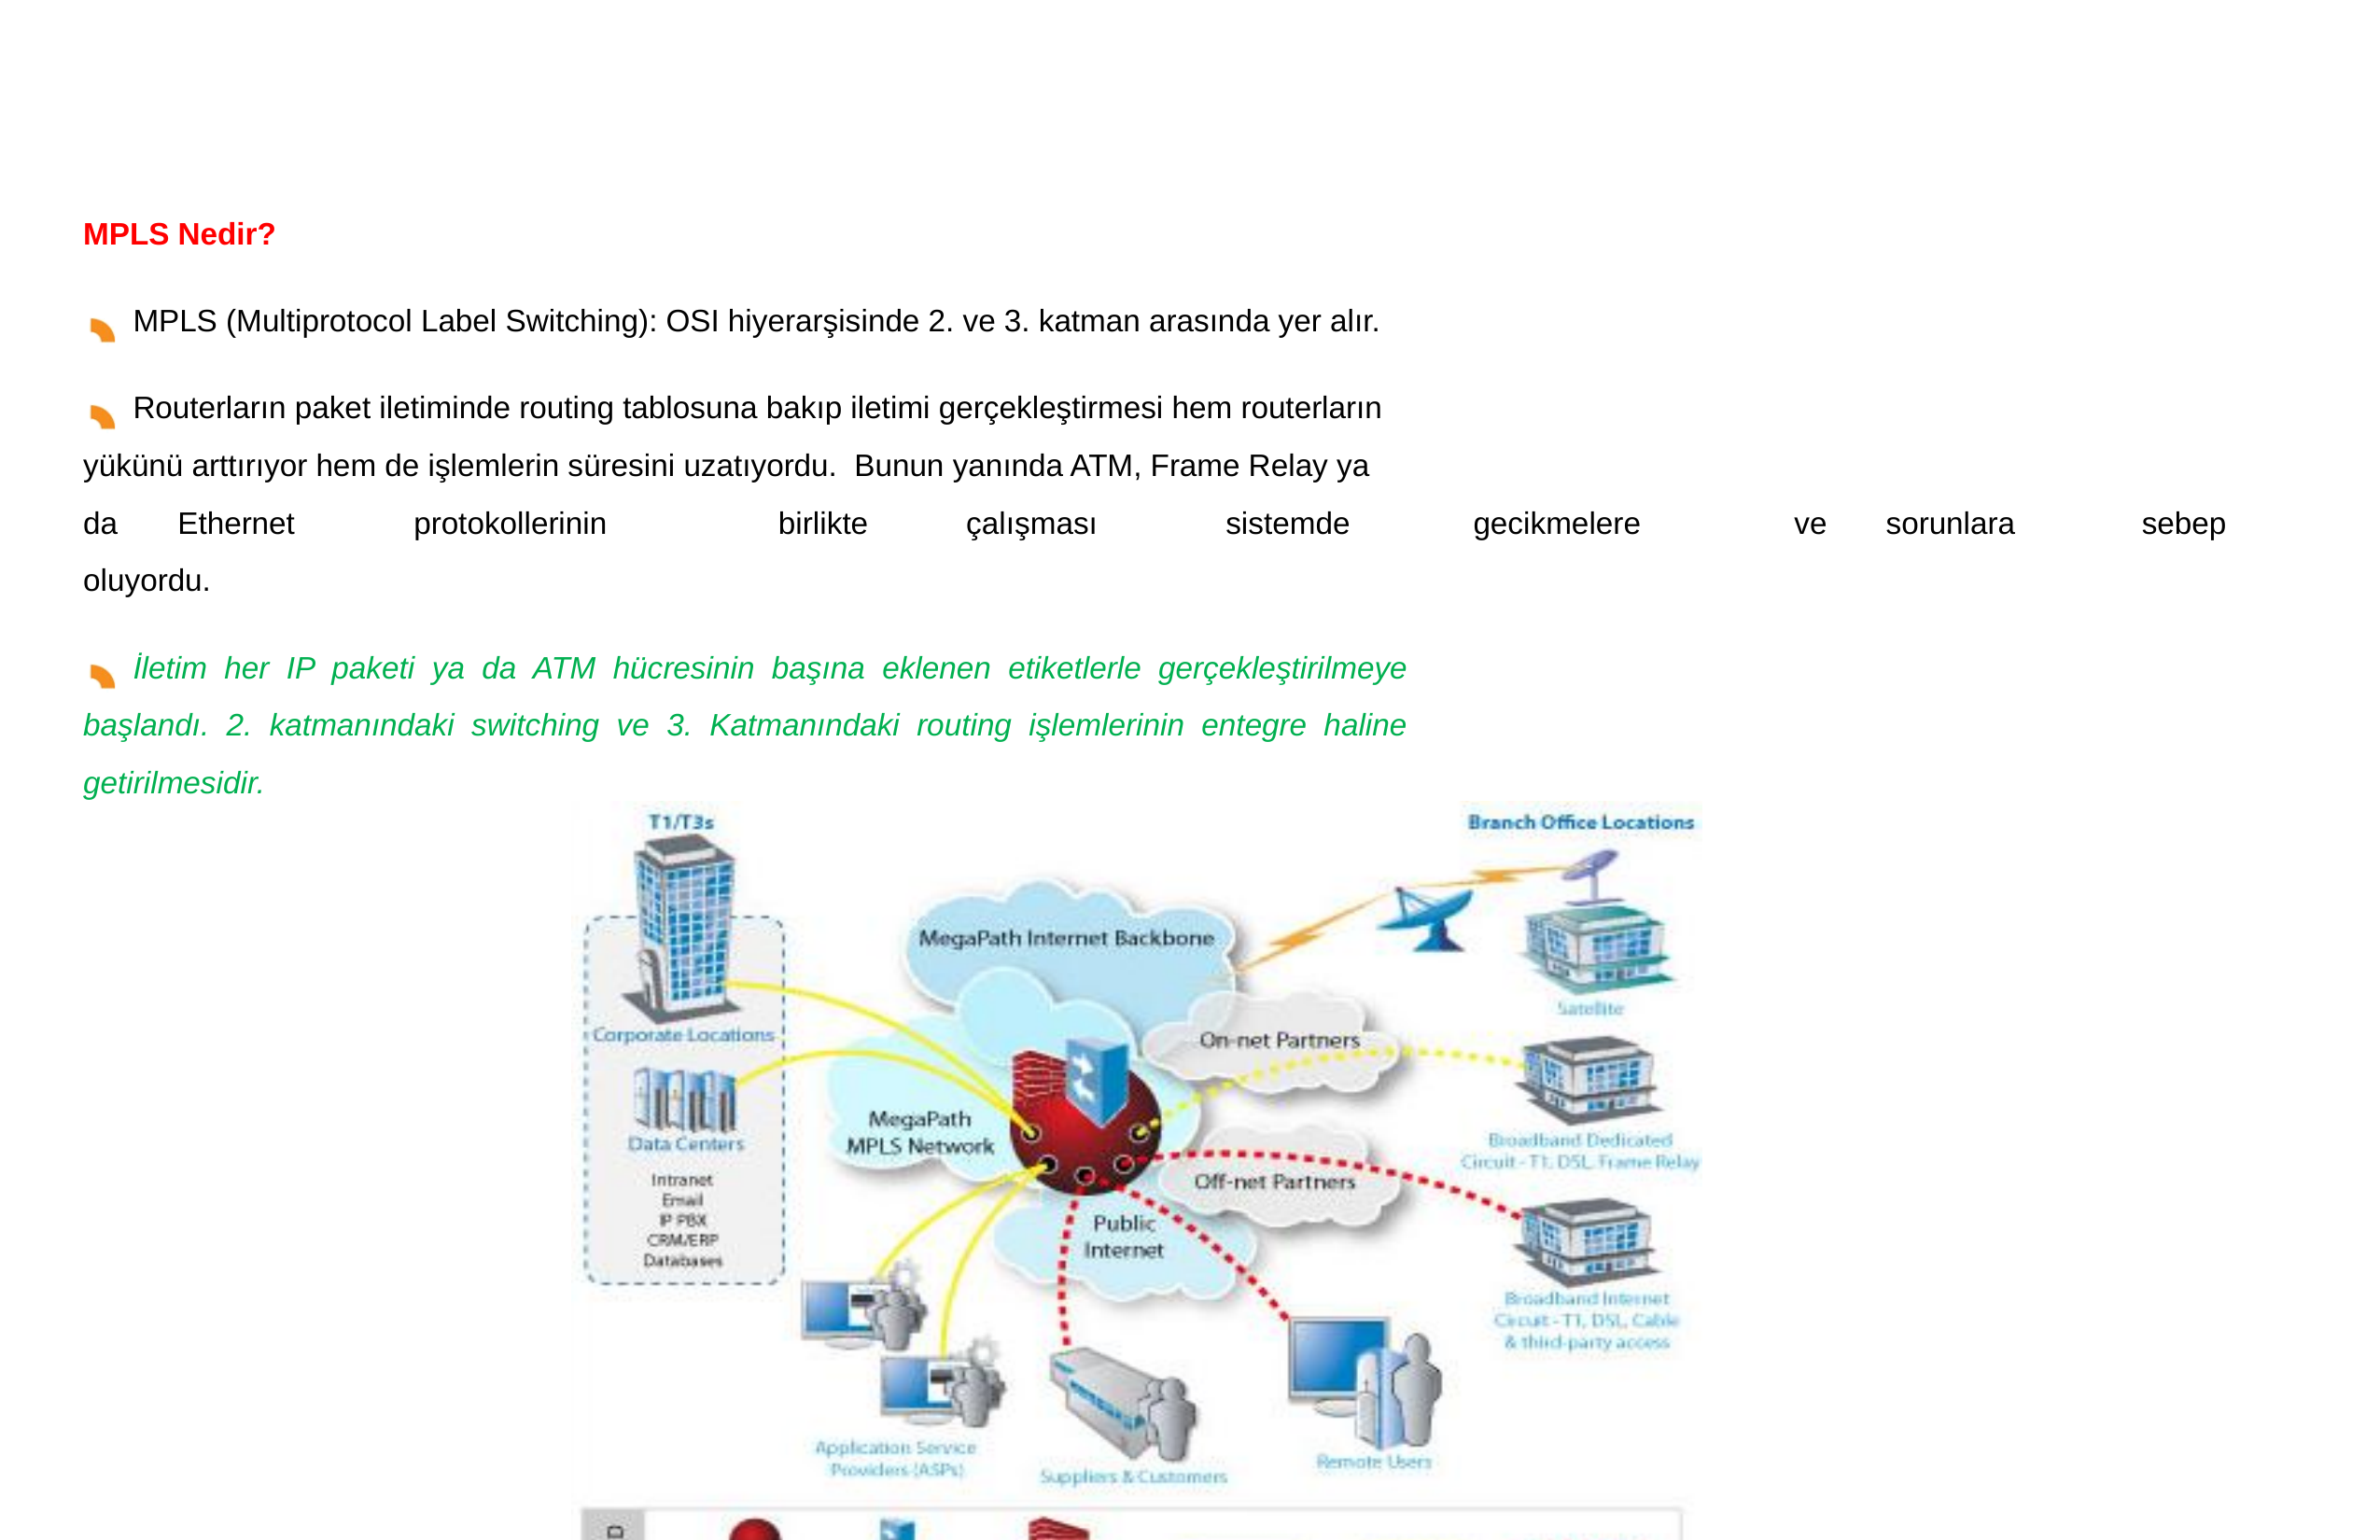

MPLS Nedir?
 MPLS (Multiprotocol Label Switching): OSI hiyerarşisinde 2. ve 3. katman arasında yer alır.
 Routerların paket iletiminde routing tablosuna bakıp iletimi gerçekleştirmesi hem routerların
yükünü arttırıyor hem de işlemlerin süresini uzatıyordu. Bunun yanında ATM, Frame Relay ya
da
Ethernet
protokollerinin
birlikte
çalışması
sistemde
gecikmelere
ve
sorunlara
sebep
oluyordu.
 İletim her IP paketi ya da ATM hücresinin başına eklenen etiketlerle gerçekleştirilmeye
başlandı. 2. katmanındaki switching ve 3. Katmanındaki routing işlemlerinin entegre haline
getirilmesidir.
Gizli, (c) 2011